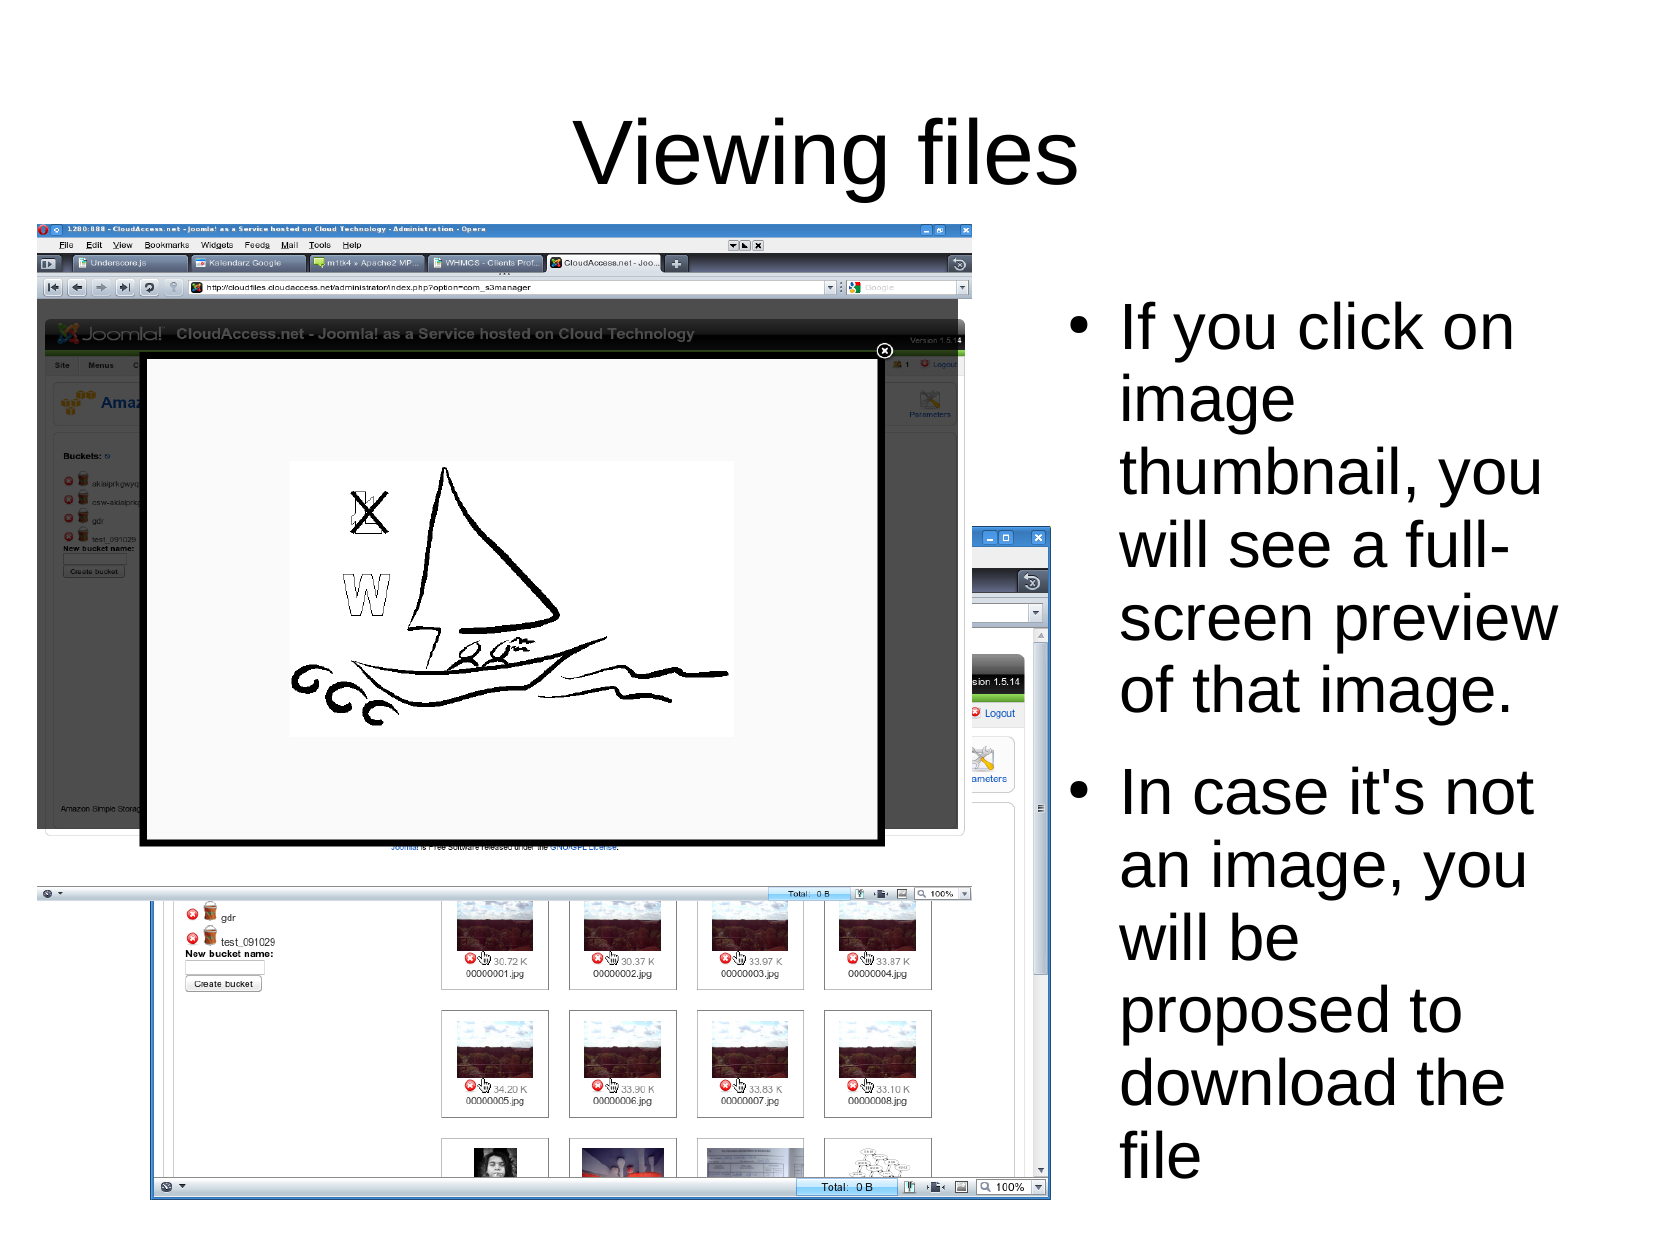

# Viewing files
If you click on image thumbnail, you will see a full-screen preview of that image.
In case it's not an image, you will be proposed to download the file